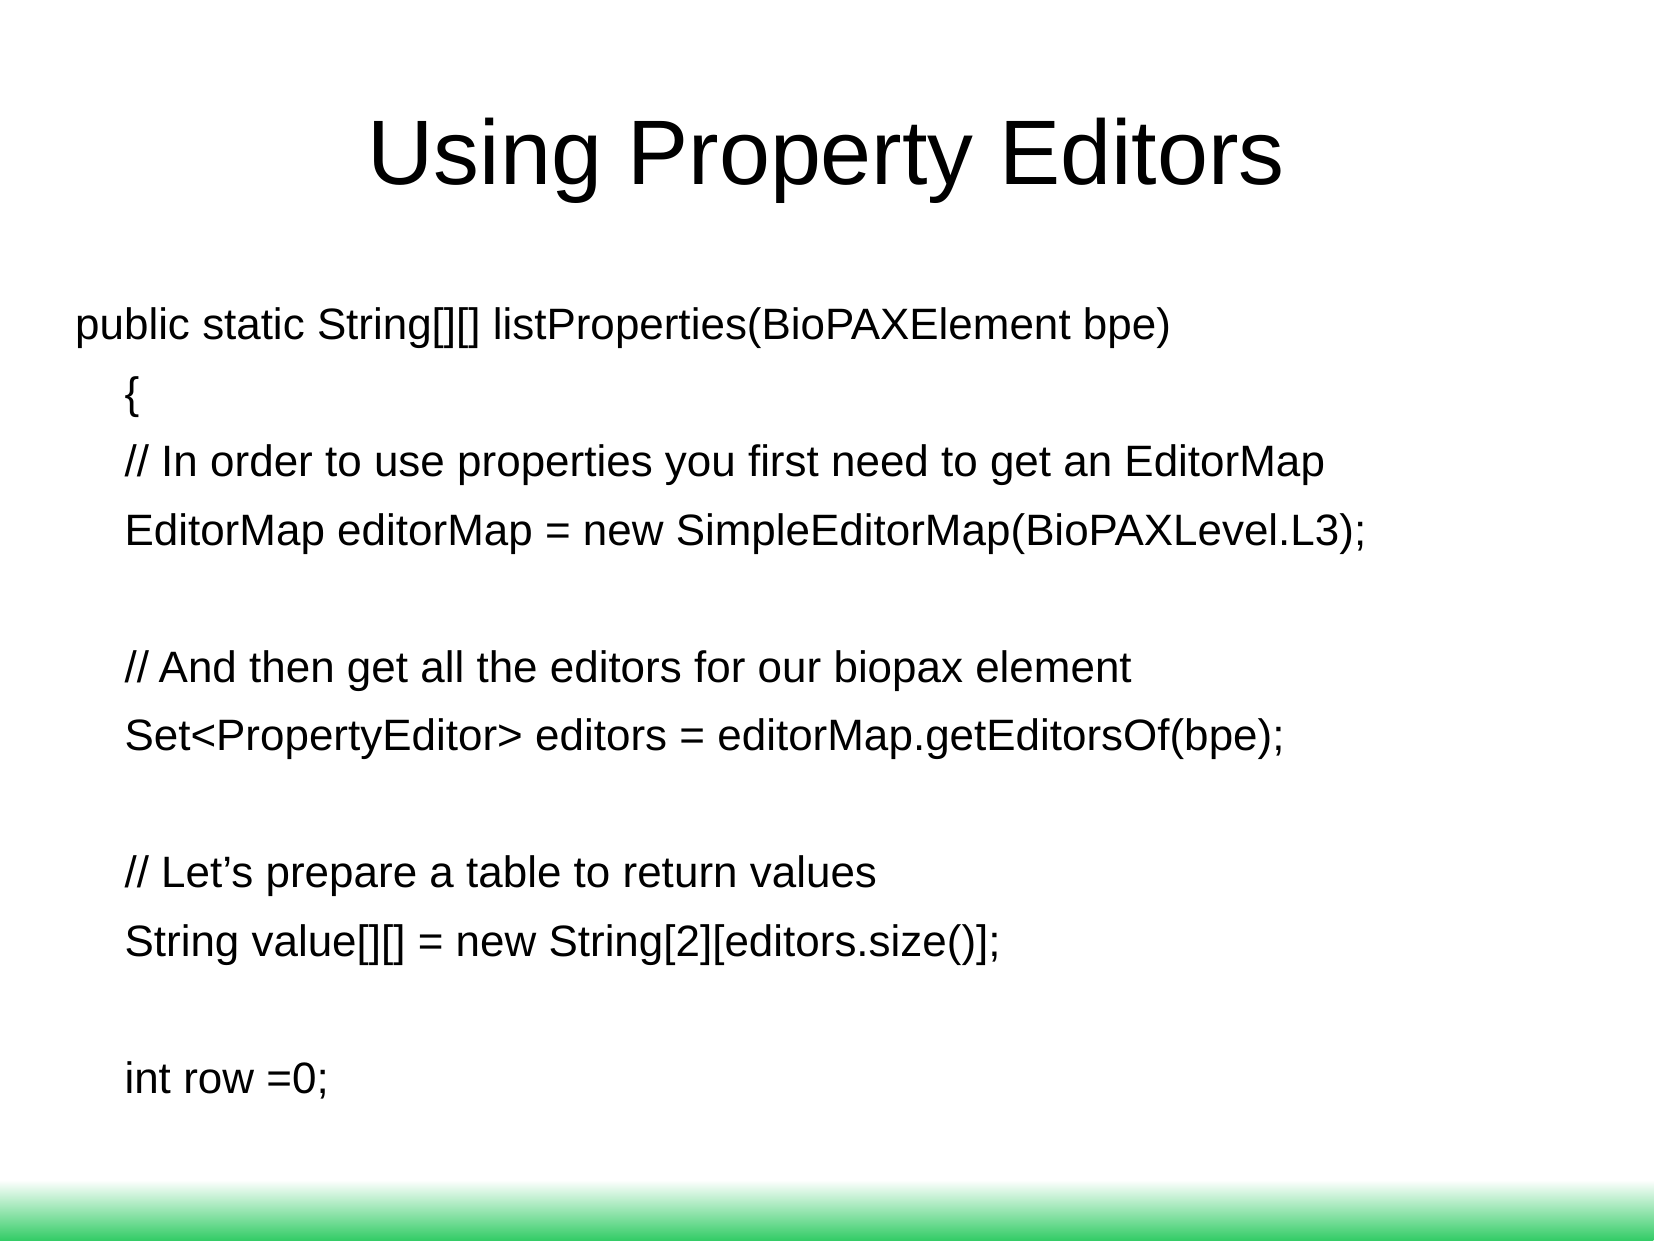

# Using Property Editors
public static String[][] listProperties(BioPAXElement bpe)
	{
	// In order to use properties you first need to get an EditorMap
	EditorMap editorMap = new SimpleEditorMap(BioPAXLevel.L3);
	// And then get all the editors for our biopax element
 	Set<PropertyEditor> editors = editorMap.getEditorsOf(bpe);
	// Let’s prepare a table to return values
	String value[][] = new String[2][editors.size()];
	int row =0;